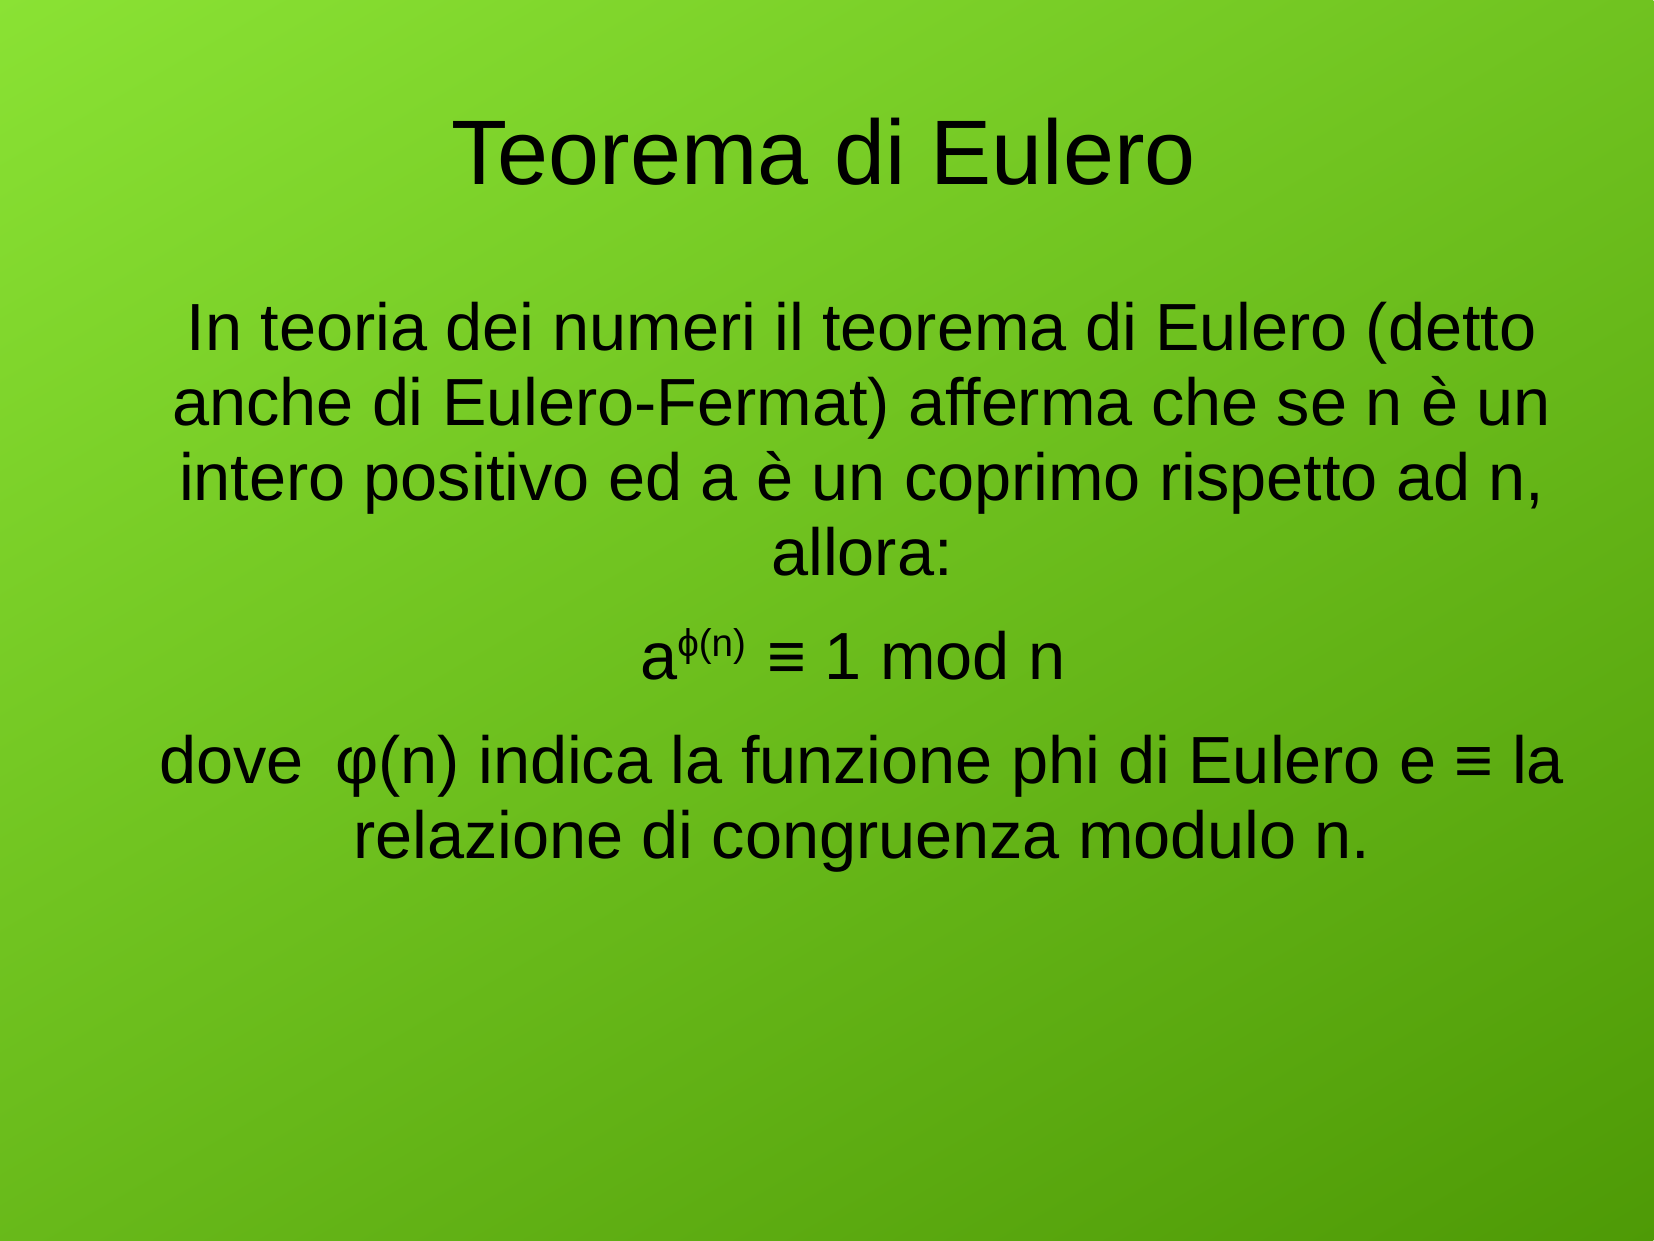

Teorema di Eulero
# In teoria dei numeri il teorema di Eulero (detto anche di Eulero-Fermat) afferma che se n è un intero positivo ed a è un coprimo rispetto ad n, allora:
aϕ(n) ≡ 1 mod n
dove φ(n) indica la funzione phi di Eulero e ≡ la relazione di congruenza modulo n.